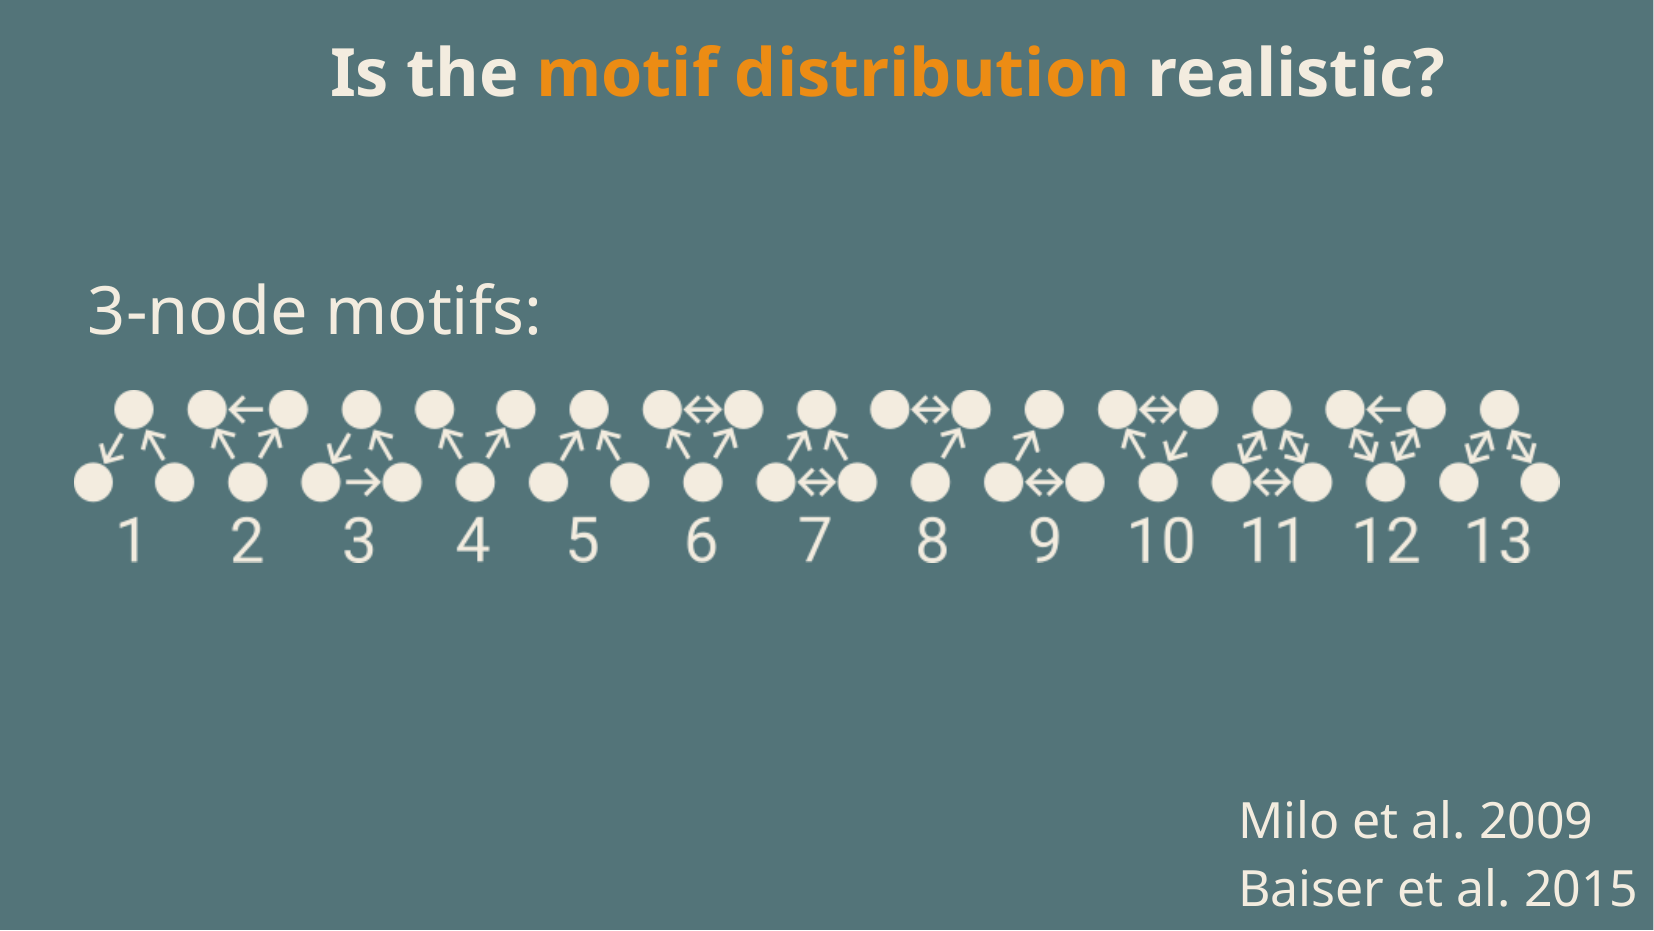

Is the motif distribution realistic?
3-node motifs:
Milo et al. 2009
Baiser et al. 2015